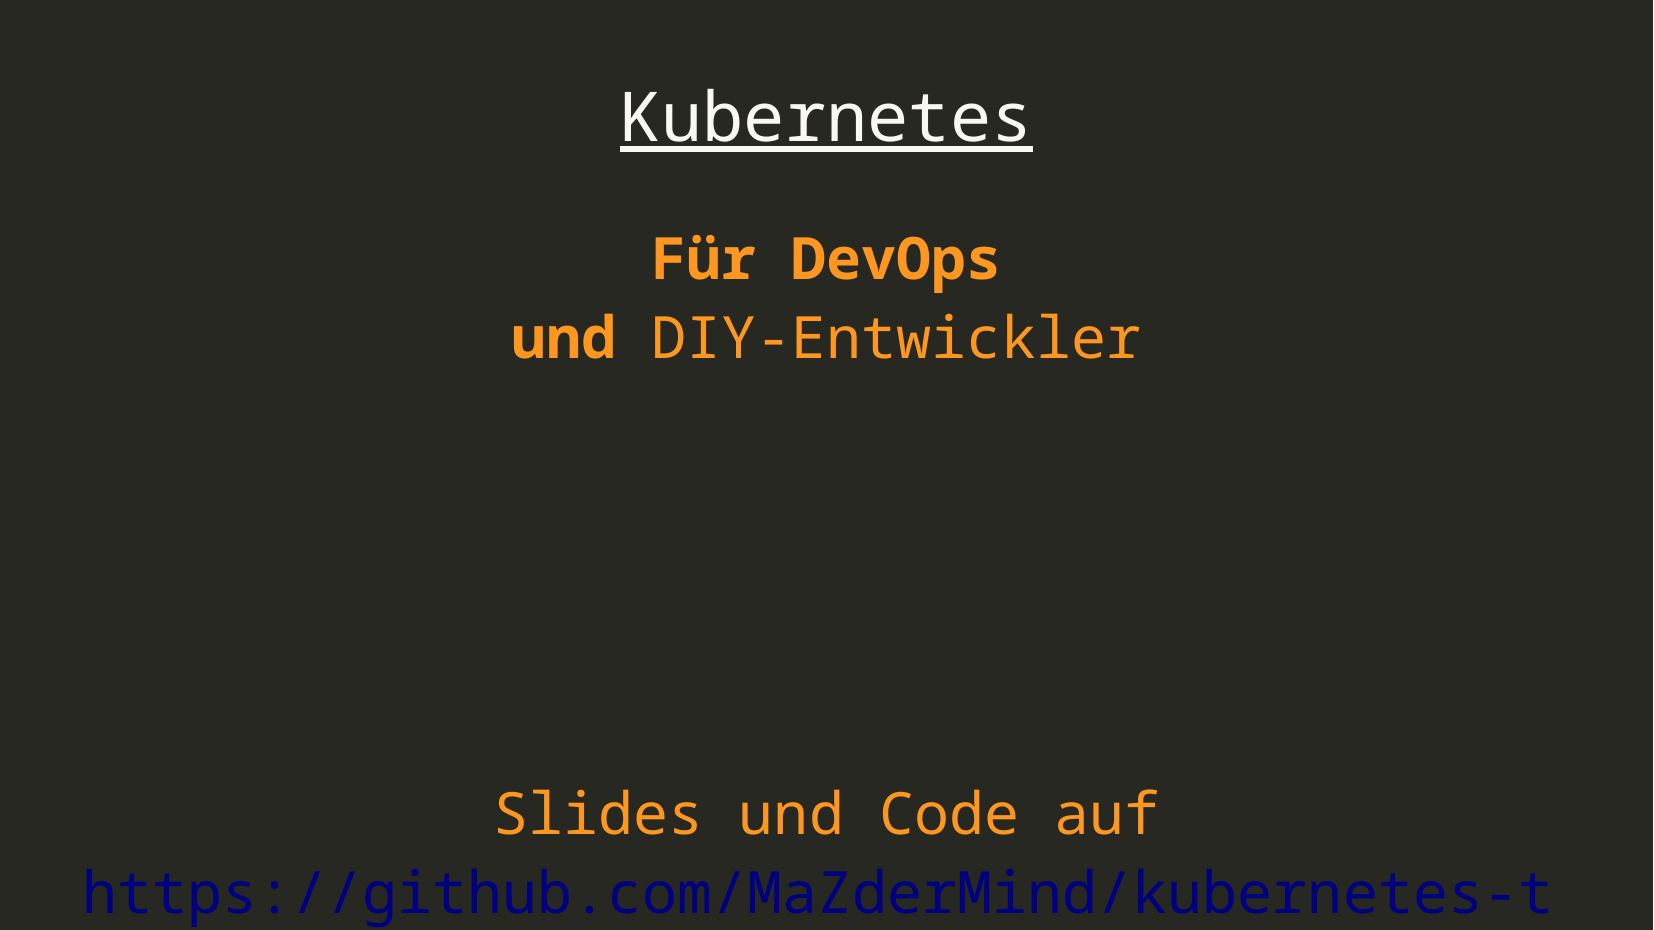

# Kubernetes
Für DevOps
und DIY-Entwickler
Slides und Code auf
https://github.com/MaZderMind/kubernetes-techtalk